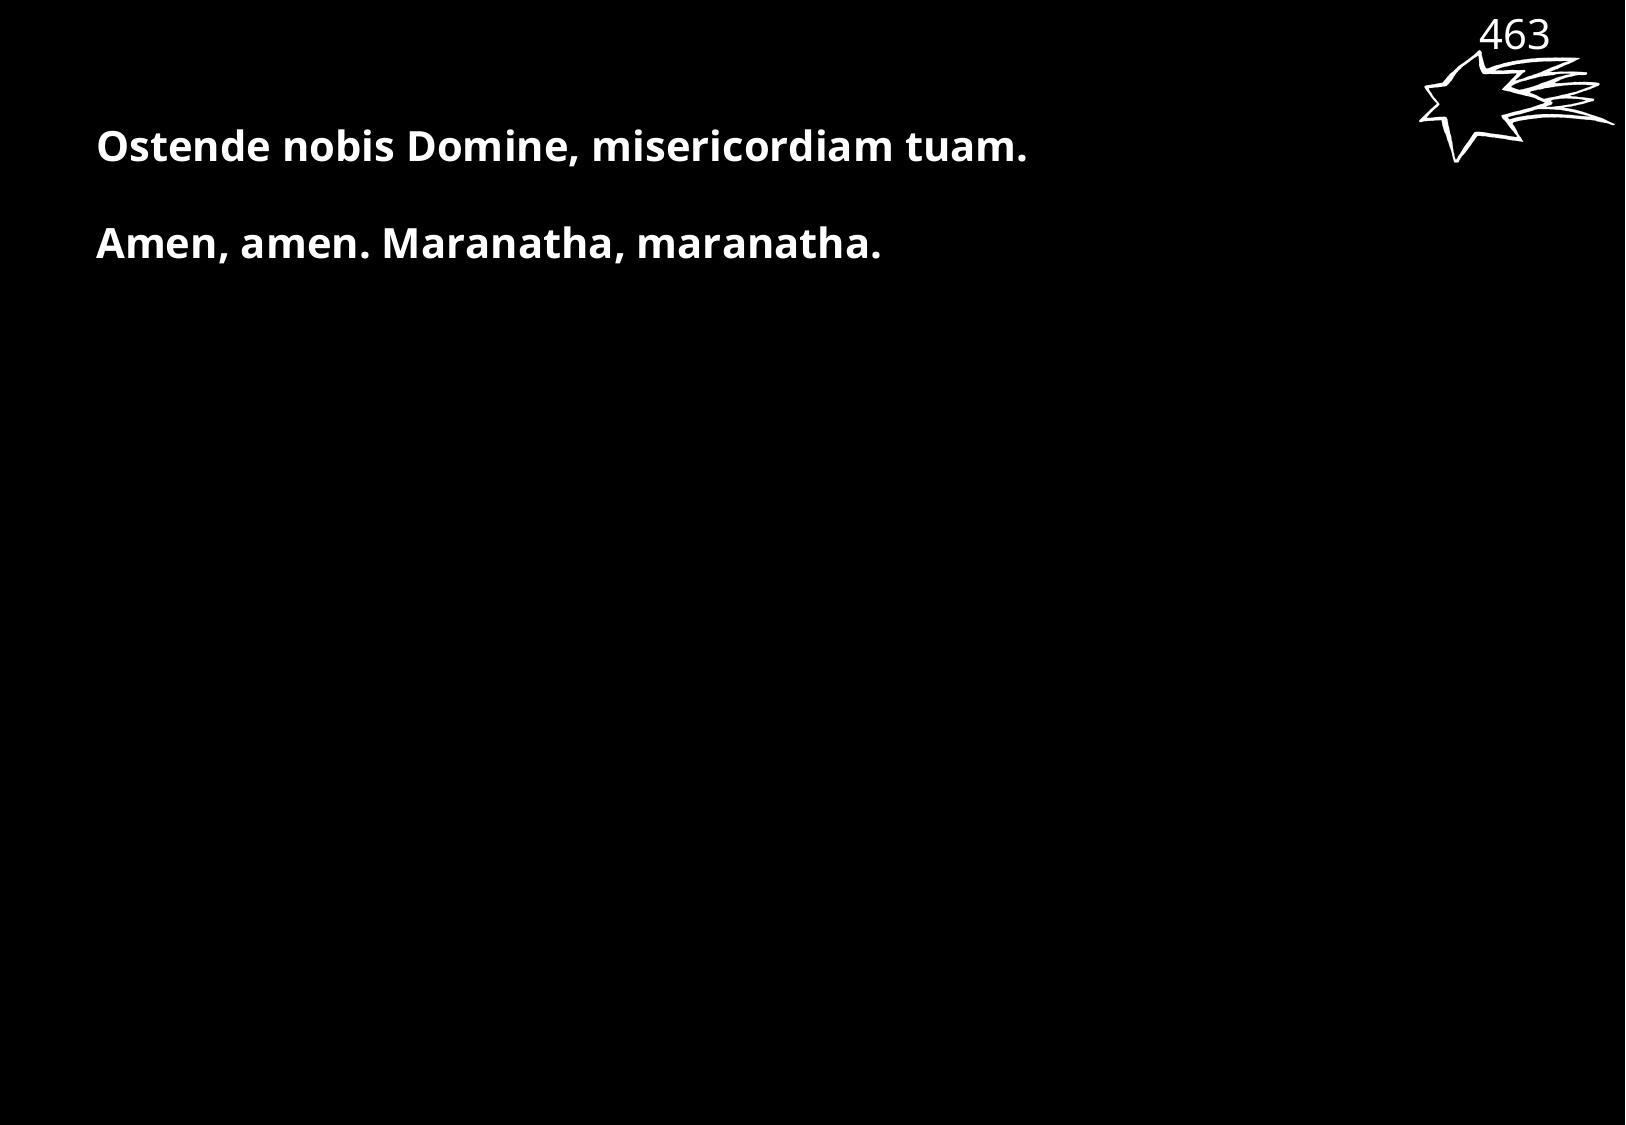

463
# Ostende nobis Domine, misericordiam tuam.
Amen, amen. Maranatha, maranatha.